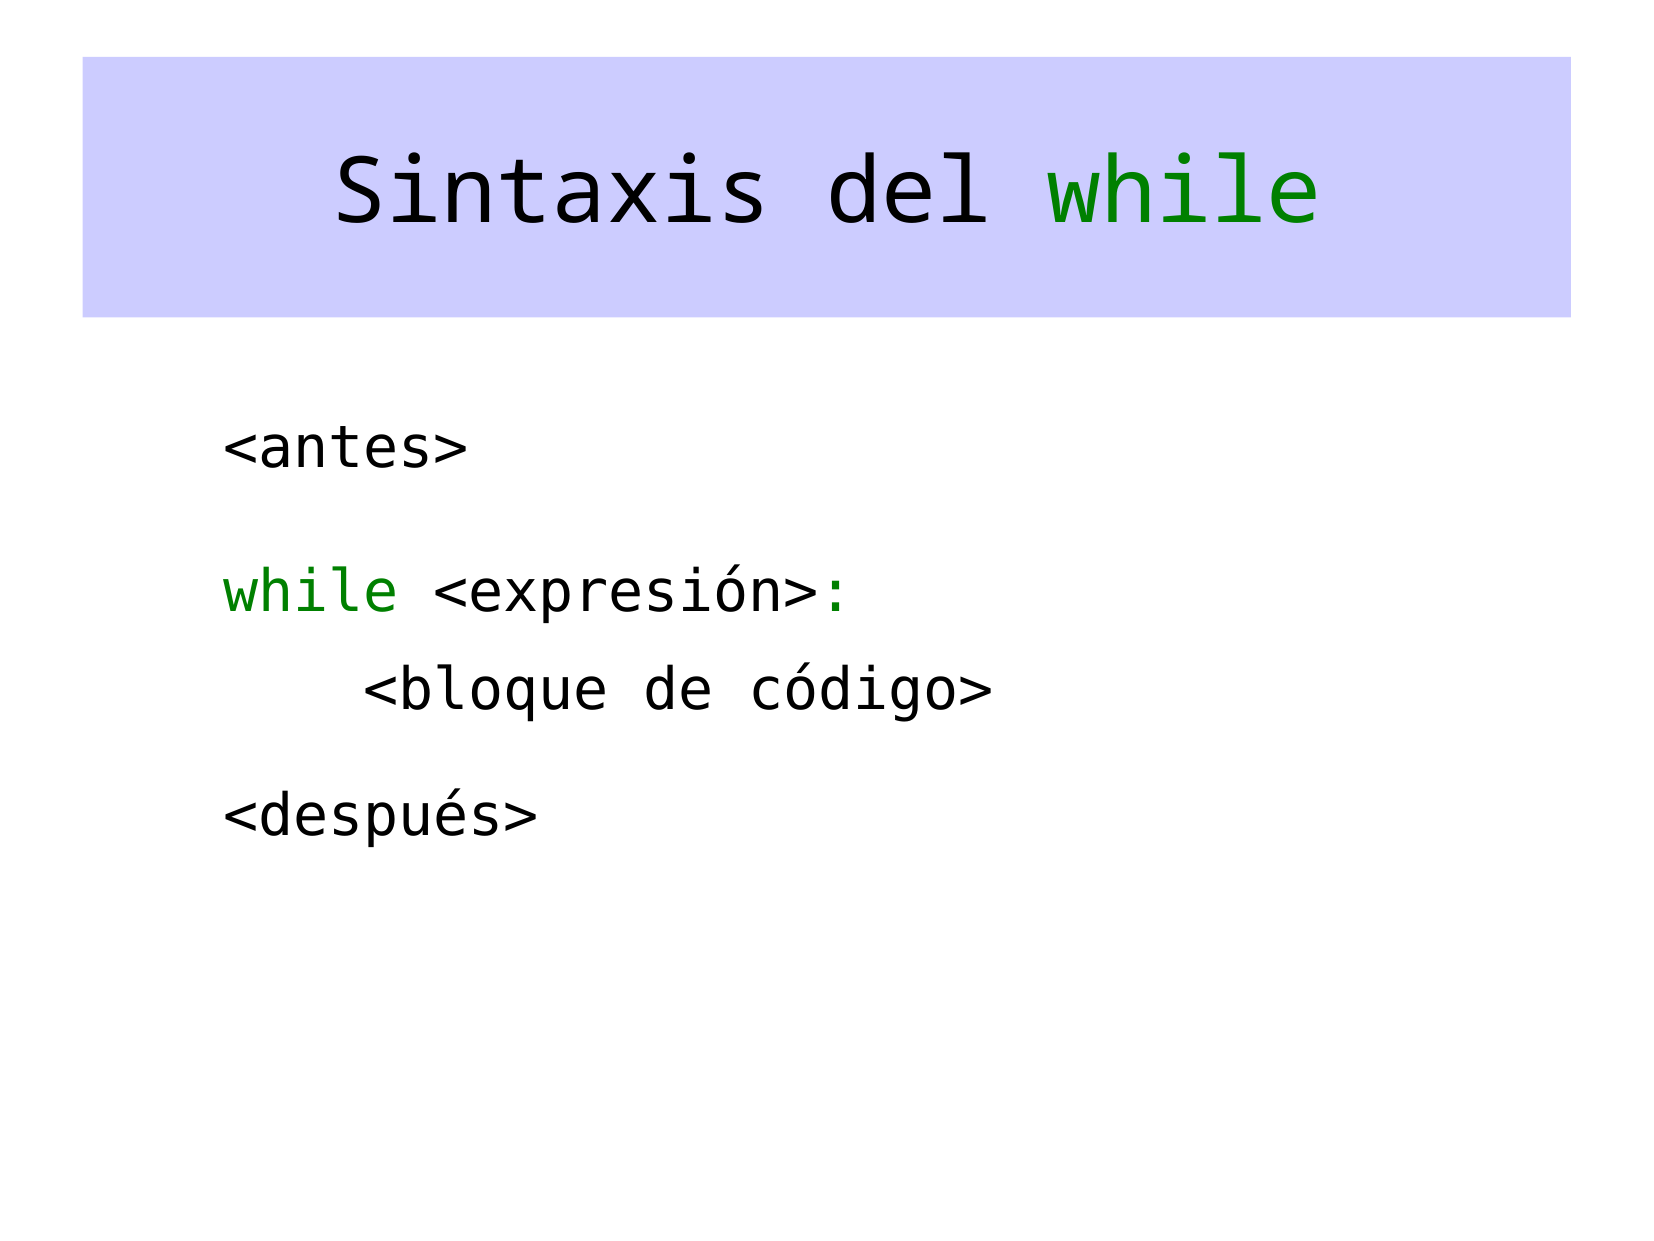

# Sintaxis del while
 <antes>
 while <expresión>:
 <bloque de código>
 <después>